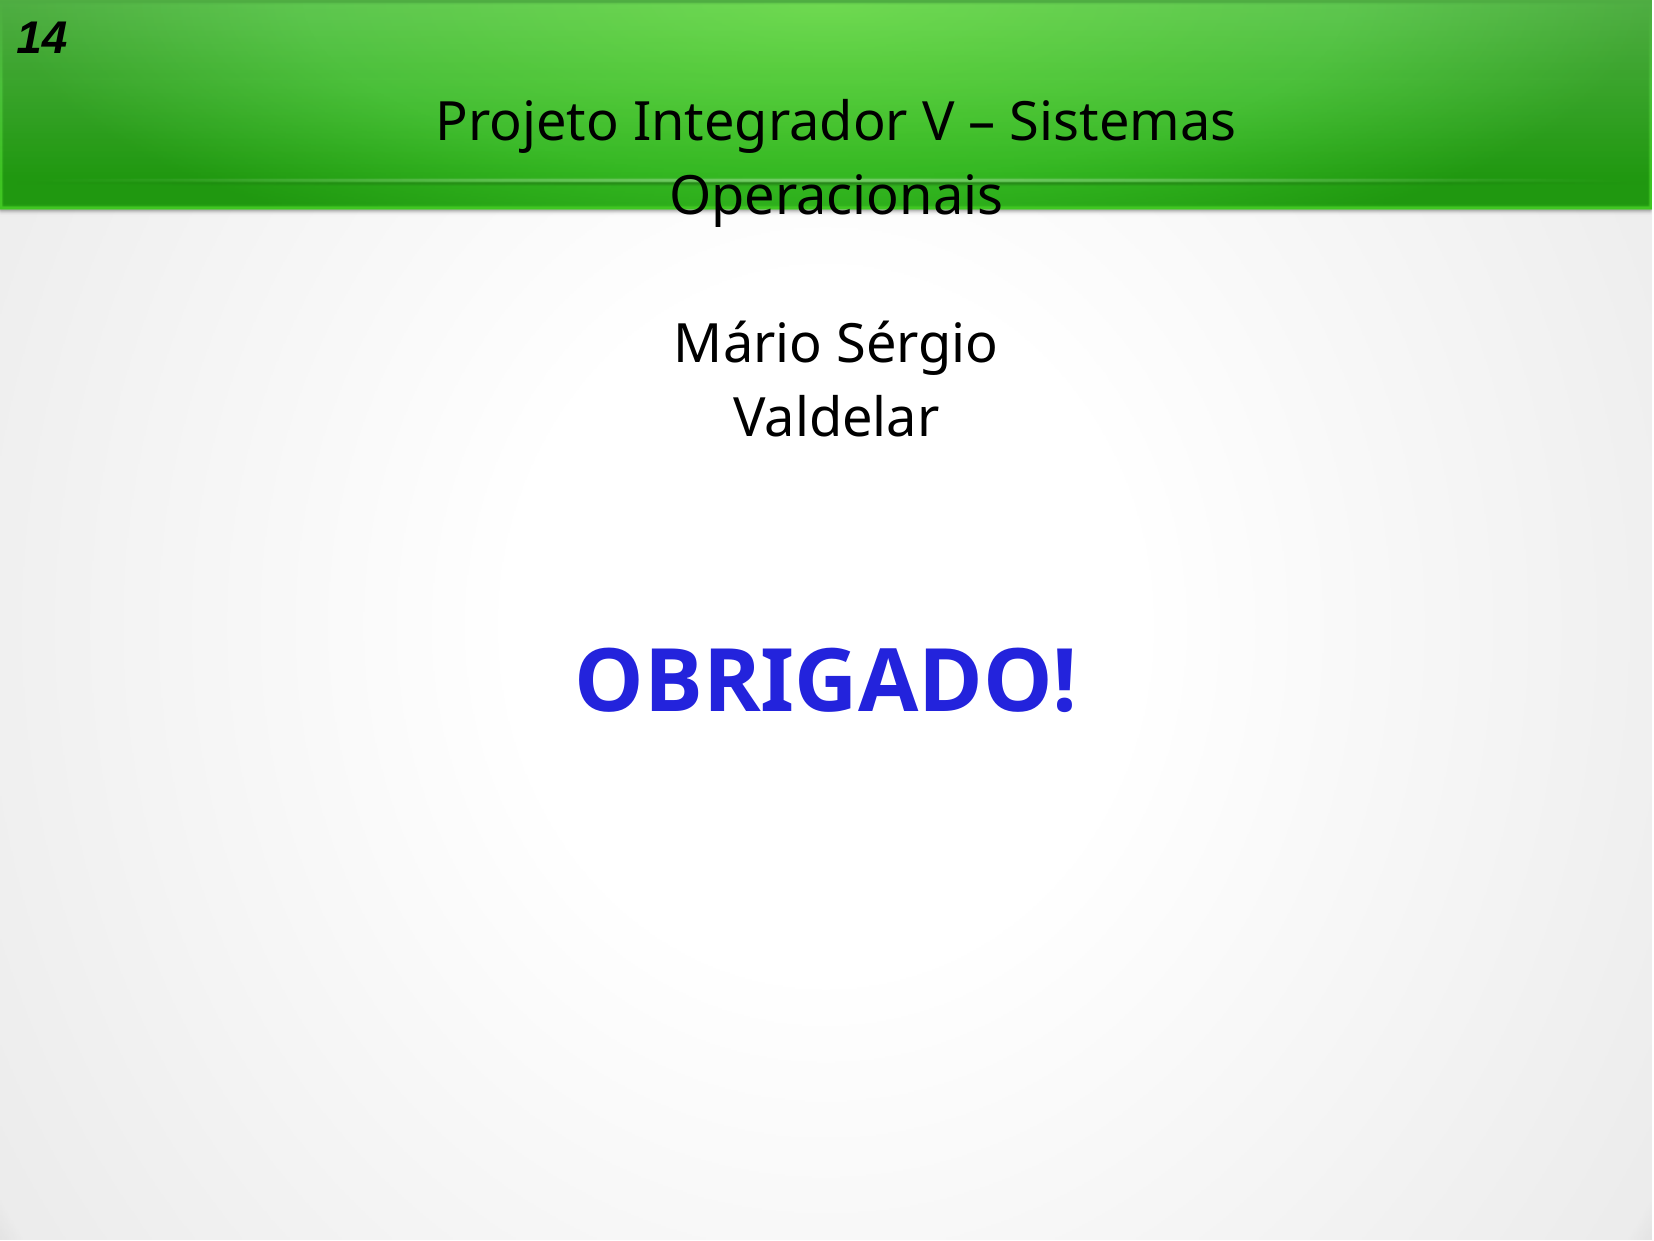

Projeto Integrador V – Sistemas Operacionais
Mário Sérgio
Valdelar
OBRIGADO!